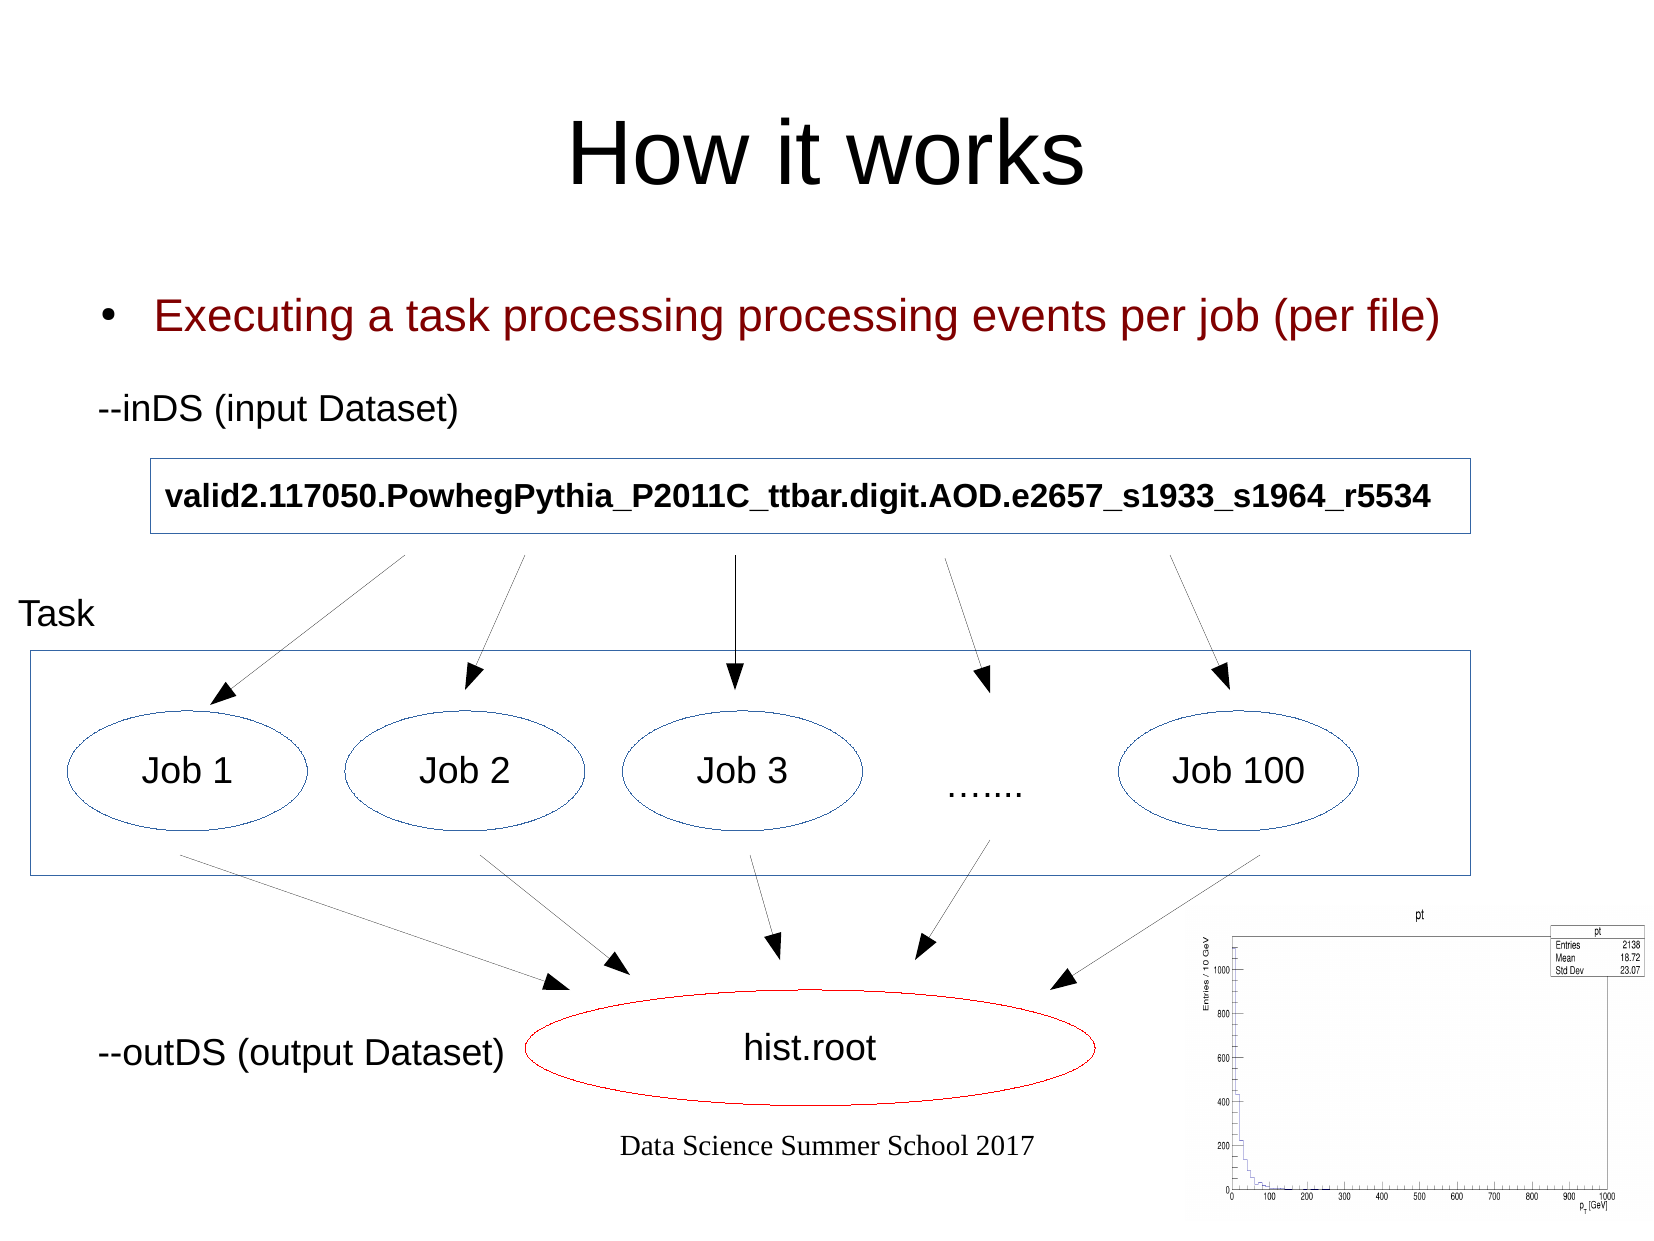

# How it works
Executing a task processing processing events per job (per file)
--inDS (input Dataset)
valid2.117050.PowhegPythia_P2011C_ttbar.digit.AOD.e2657_s1933_s1964_r5534
Task
Job 1
Job 2
Job 3
Job 100
…....
hist.root
--outDS (output Dataset)
Data Science Summer School 2017
30